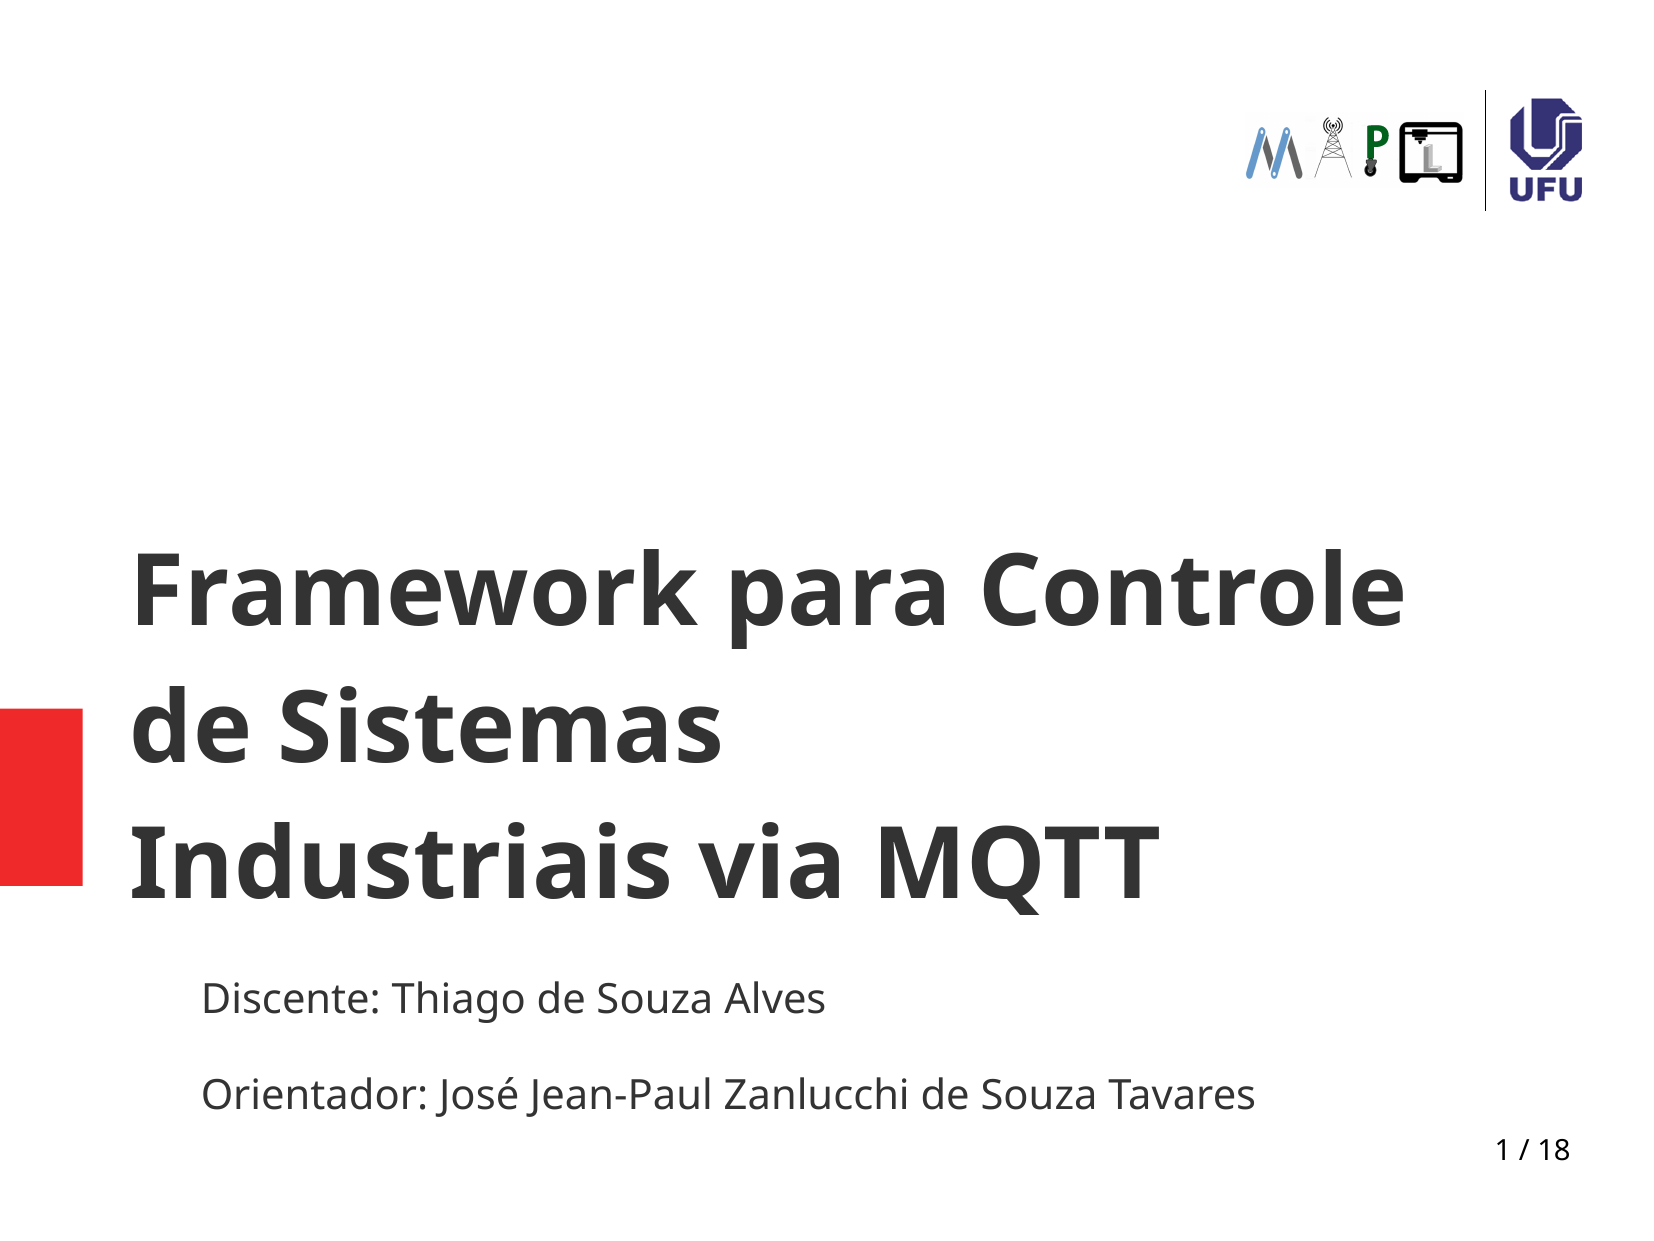

# Framework para Controle de Sistemas Industriais via MQTT
Discente: Thiago de Souza Alves
Orientador: José Jean-Paul Zanlucchi de Souza Tavares
1